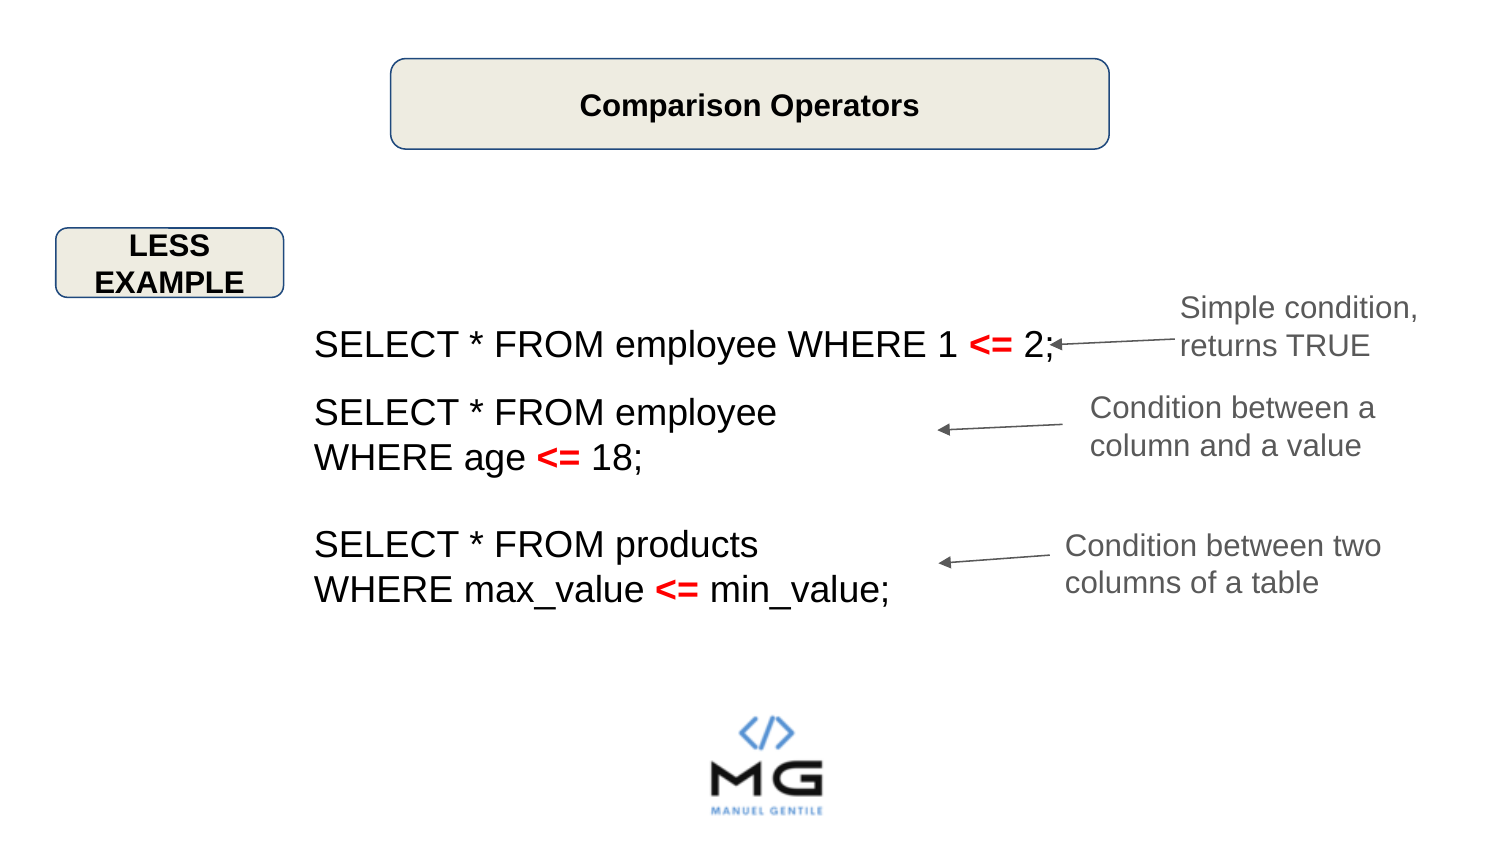

Comparison Operators
LESS EXAMPLE
Simple condition, returns TRUE
SELECT * FROM employee WHERE 1 <= 2;
Condition between a column and a value
SELECT * FROM employee
WHERE age <= 18;
SELECT * FROM products
WHERE max_value <= min_value;
Condition between two columns of a table